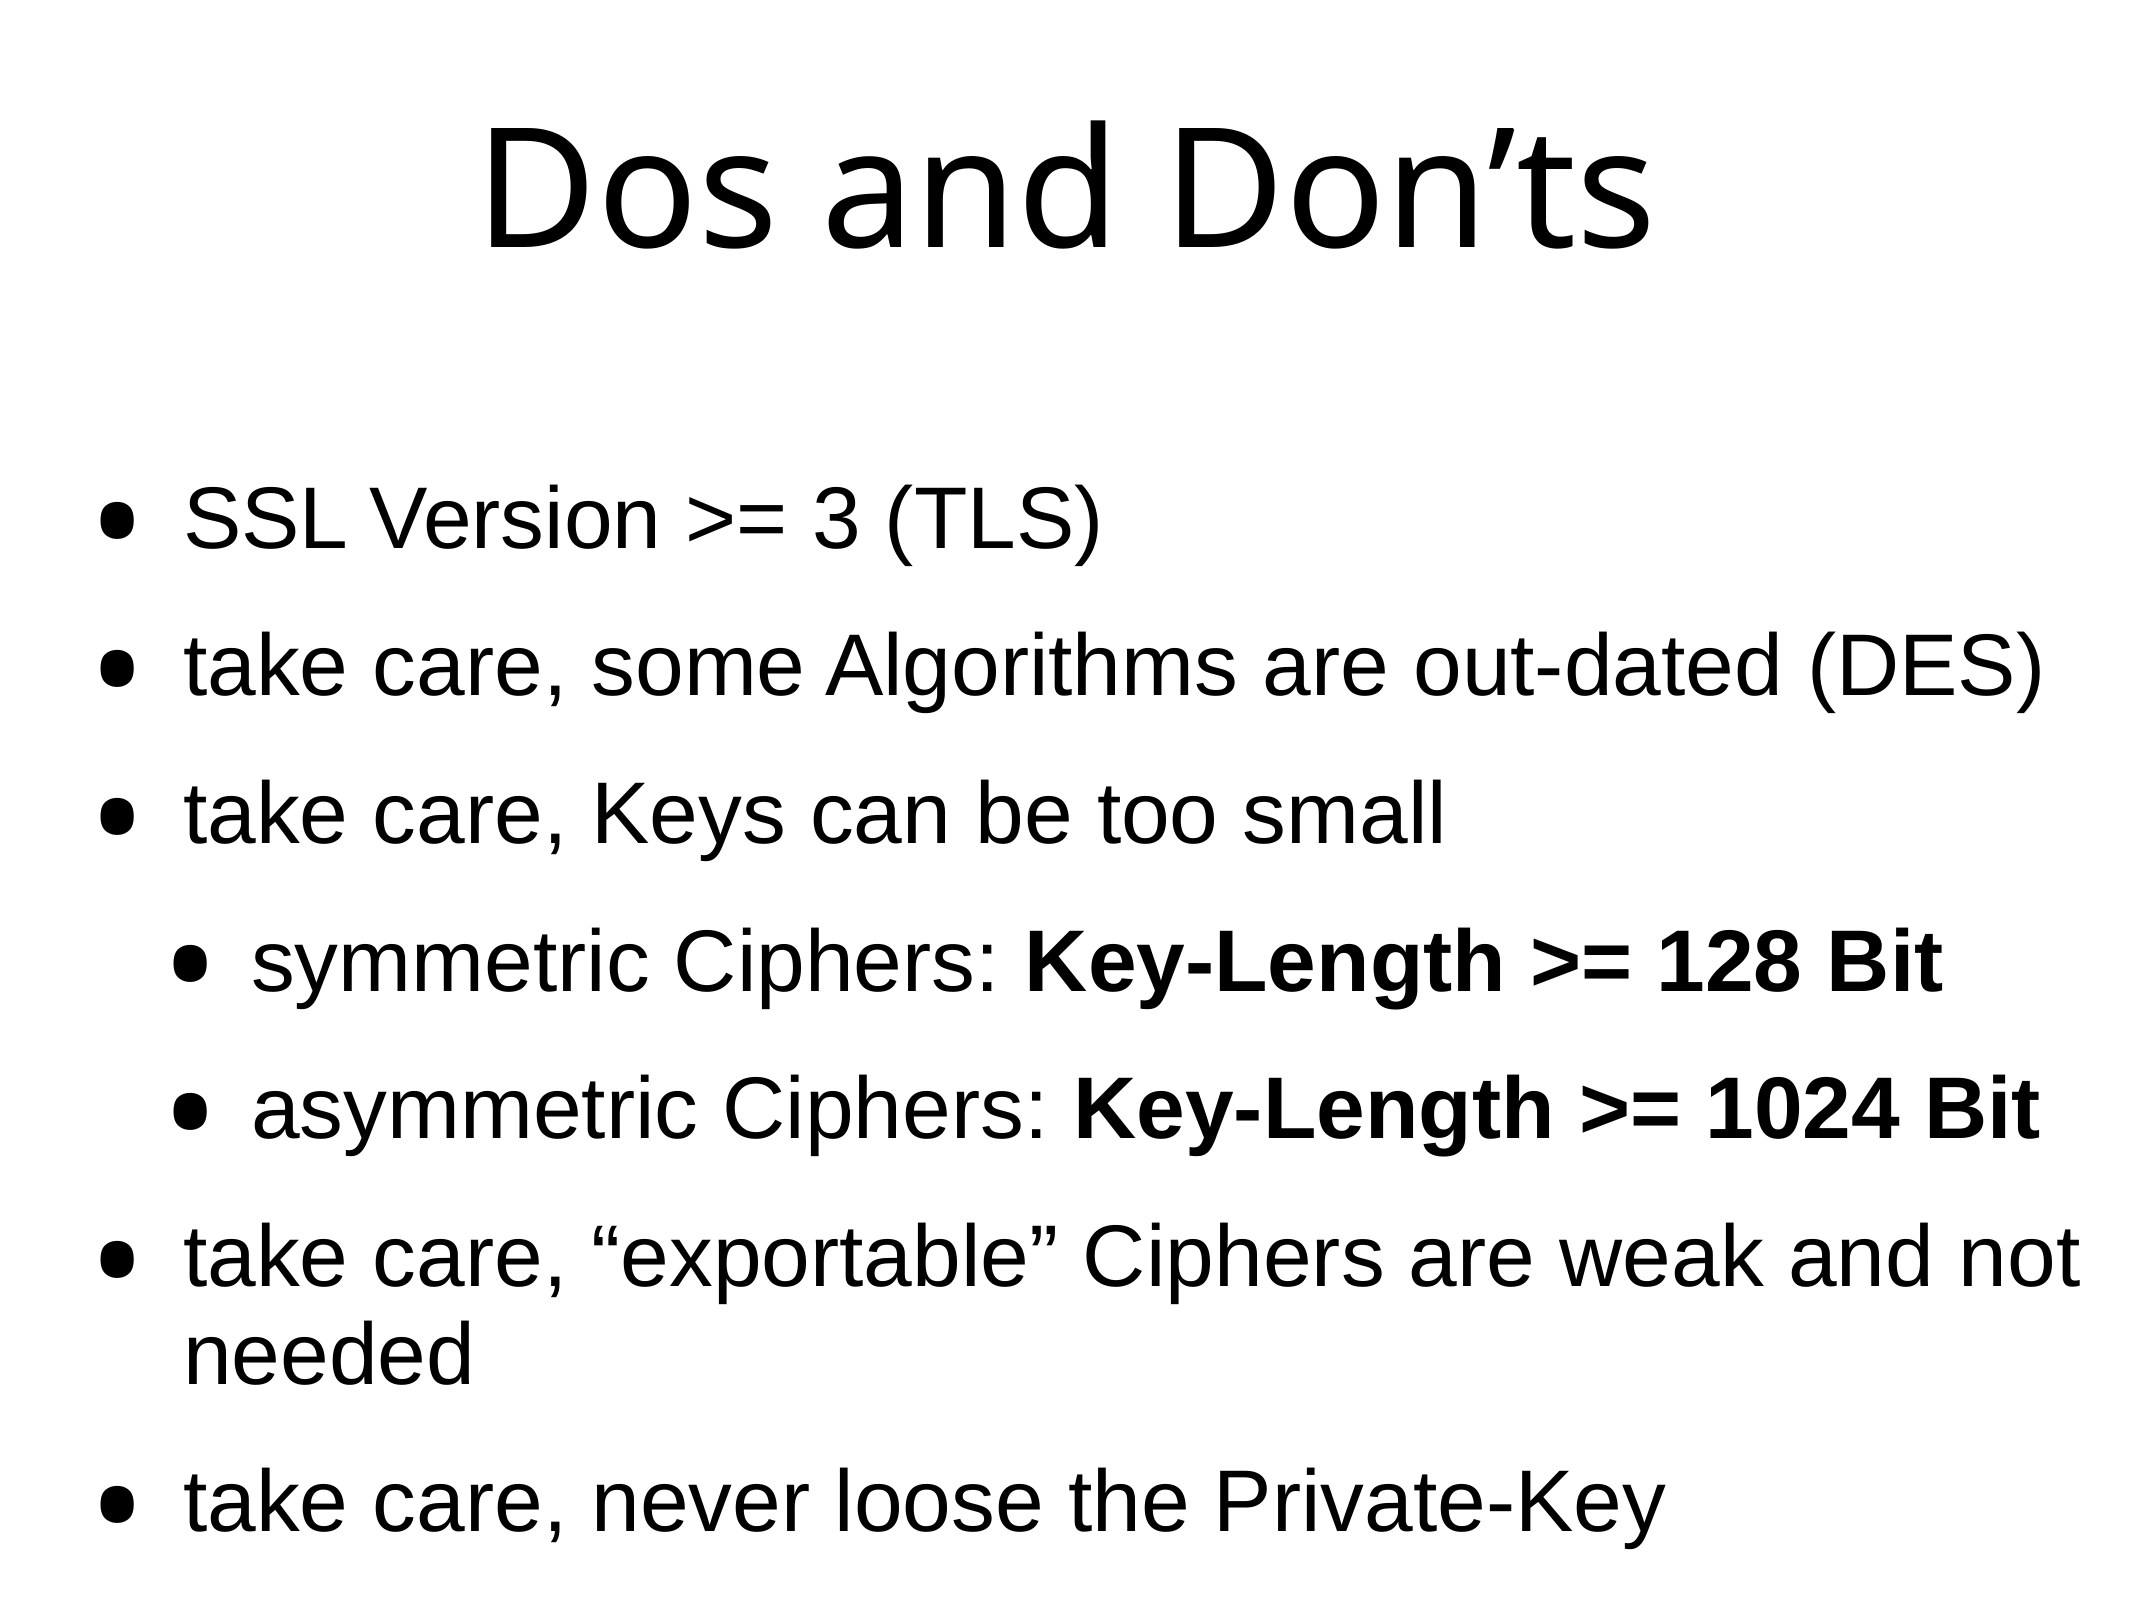

# Dos and Don’ts
SSL Version >= 3 (TLS)
take care, some Algorithms are out-dated (DES)
take care, Keys can be too small
symmetric Ciphers: Key-Length >= 128 Bit
asymmetric Ciphers: Key-Length >= 1024 Bit
take care, “exportable” Ciphers are weak and not needed
take care, never loose the Private-Key